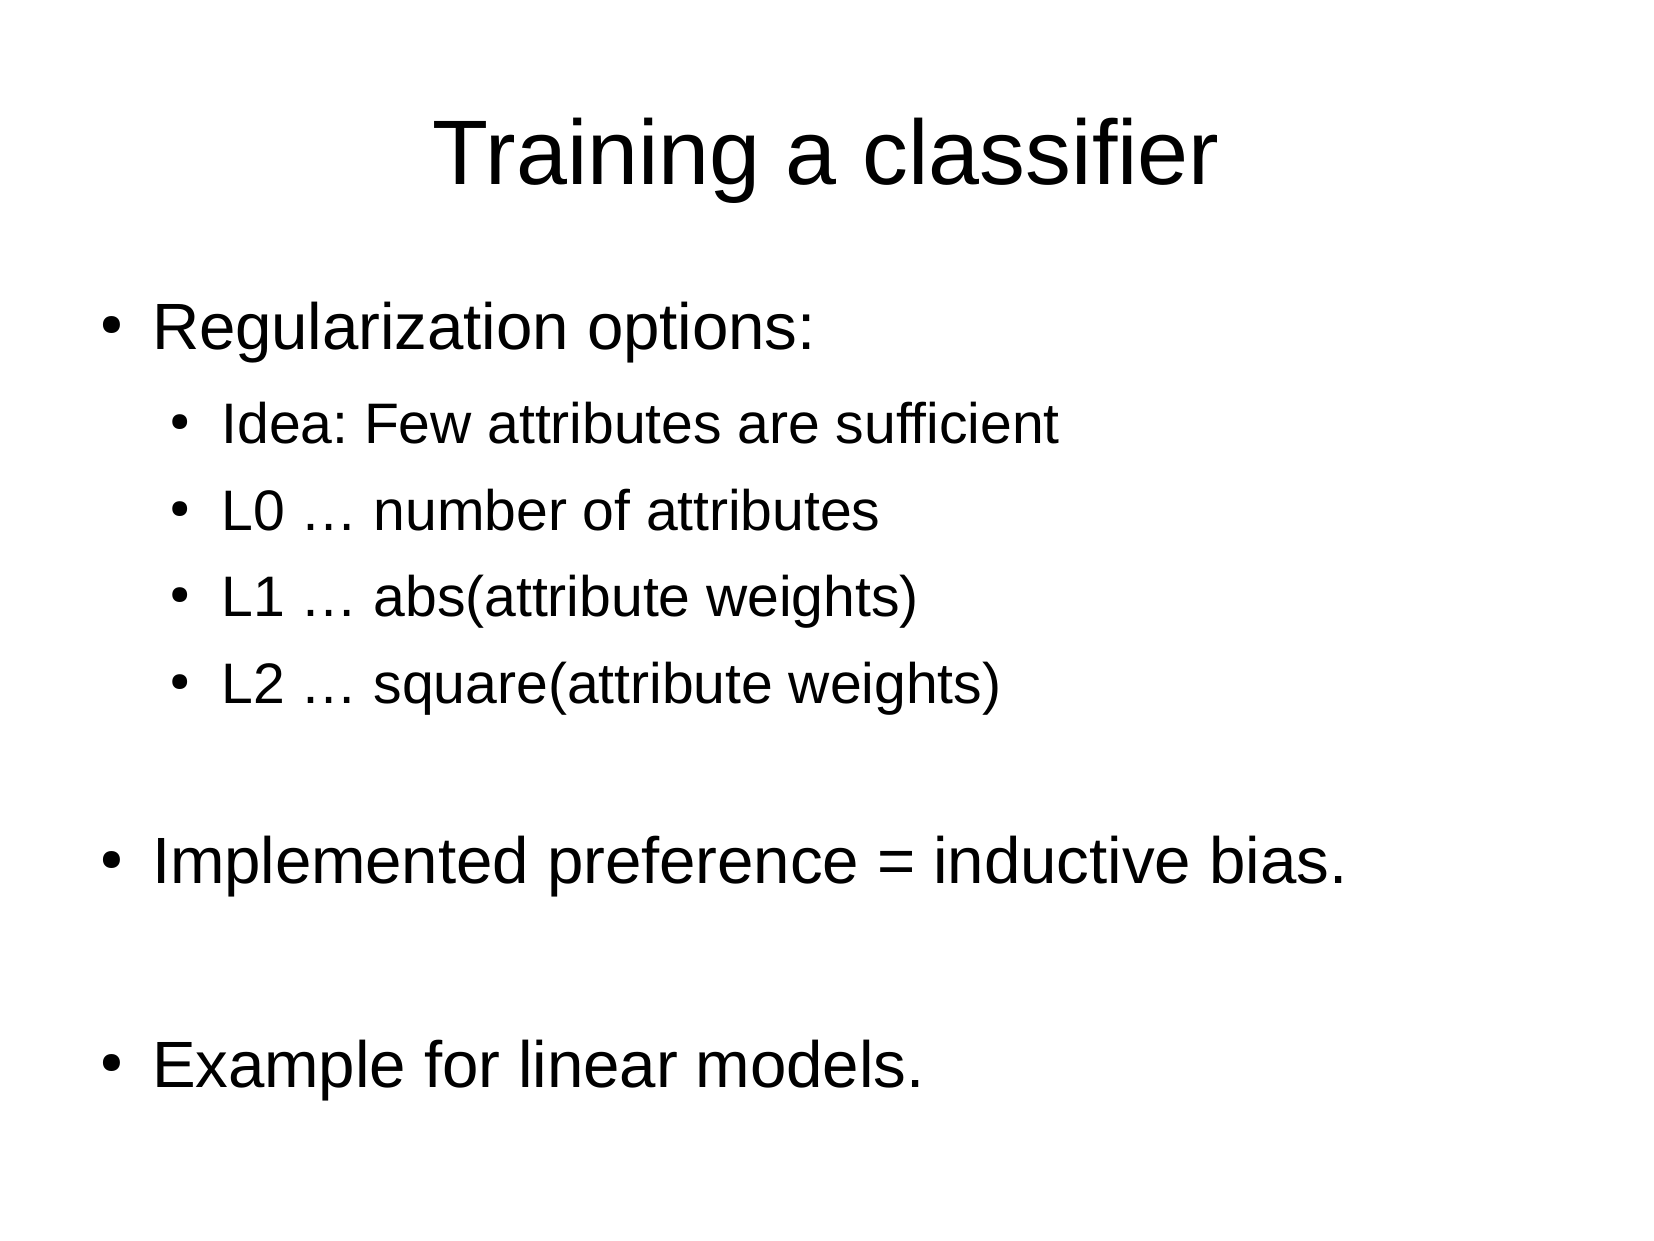

# Training a classifier
Regularization options:
Idea: Few attributes are sufficient
L0 … number of attributes
L1 … abs(attribute weights)
L2 … square(attribute weights)
Implemented preference = inductive bias.
Example for linear models.